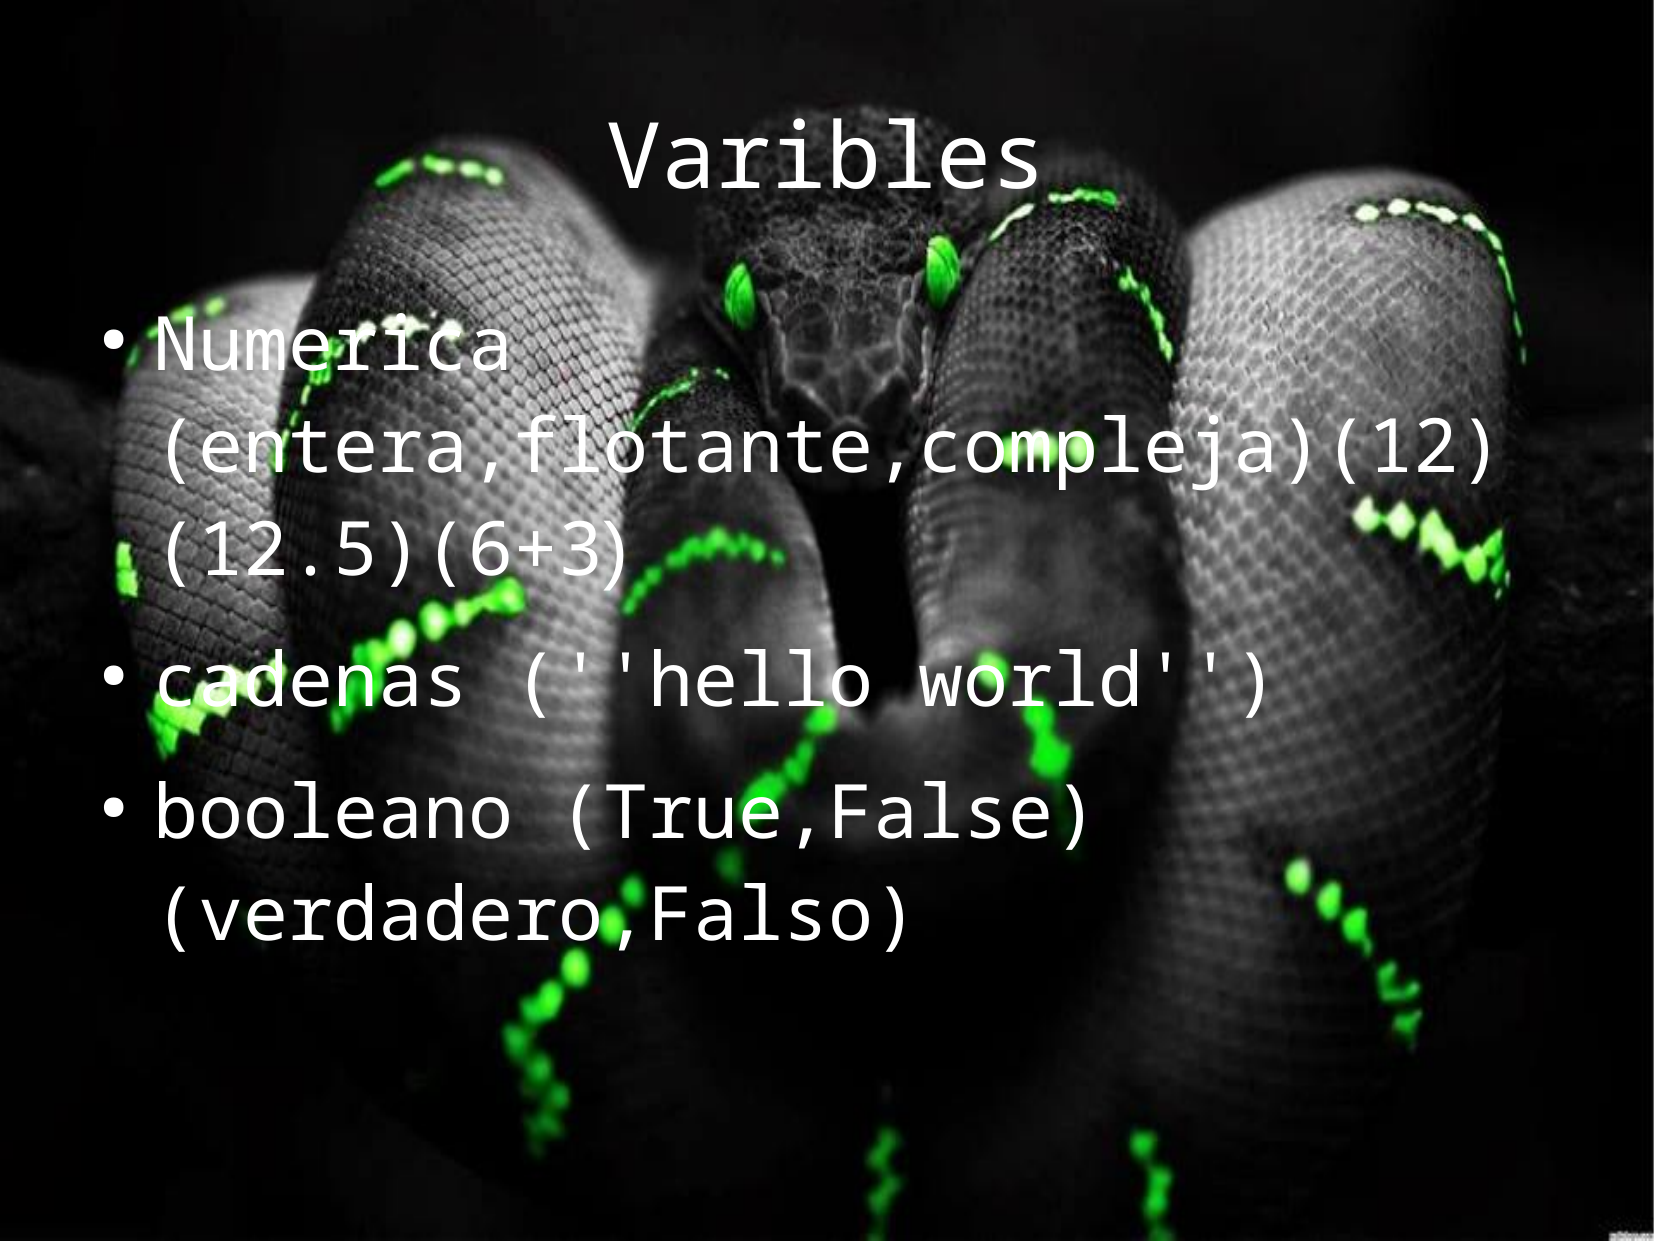

# Varibles
Numerica (entera,flotante,compleja)(12)(12.5)(6+3)
cadenas (''hello world'')
booleano (True,False)(verdadero,Falso)